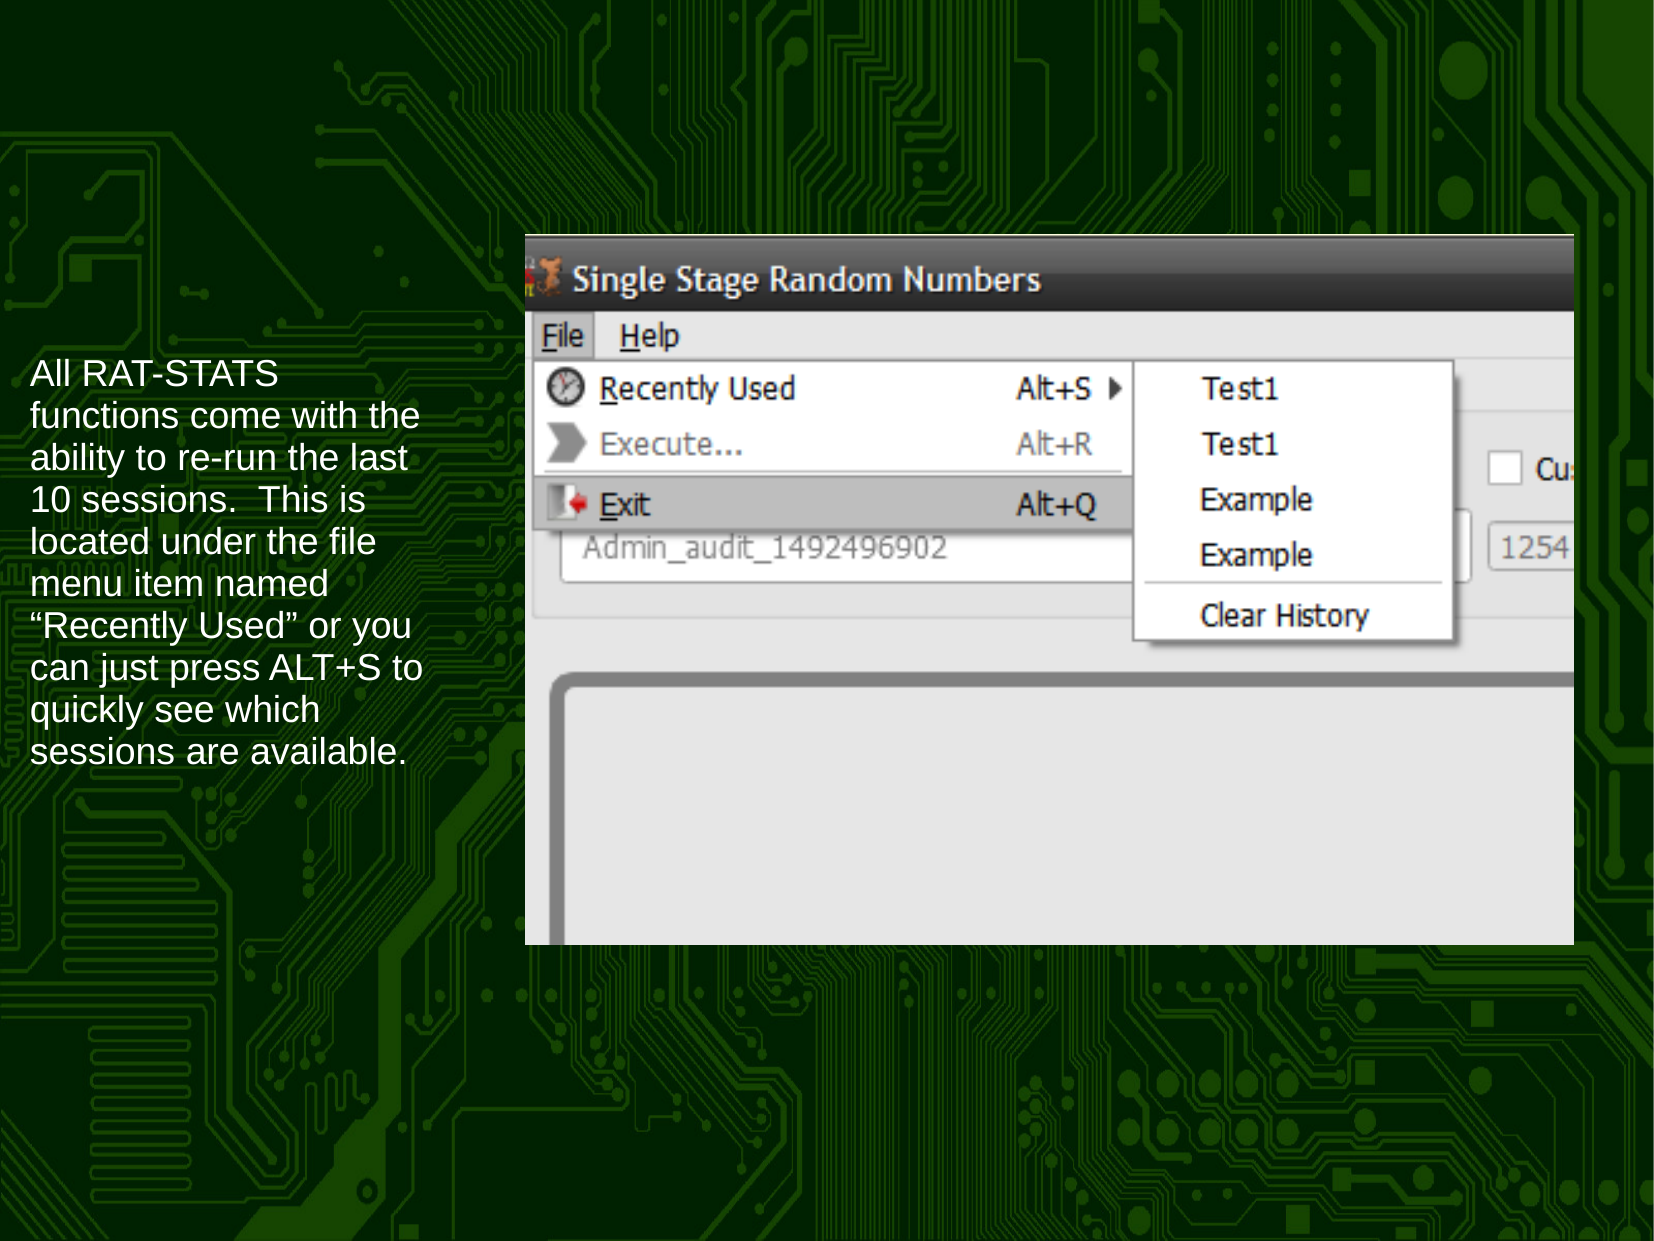

All RAT-STATS functions come with the ability to re-run the last 10 sessions. This is located under the file menu item named “Recently Used” or you can just press ALT+S to quickly see which sessions are available.